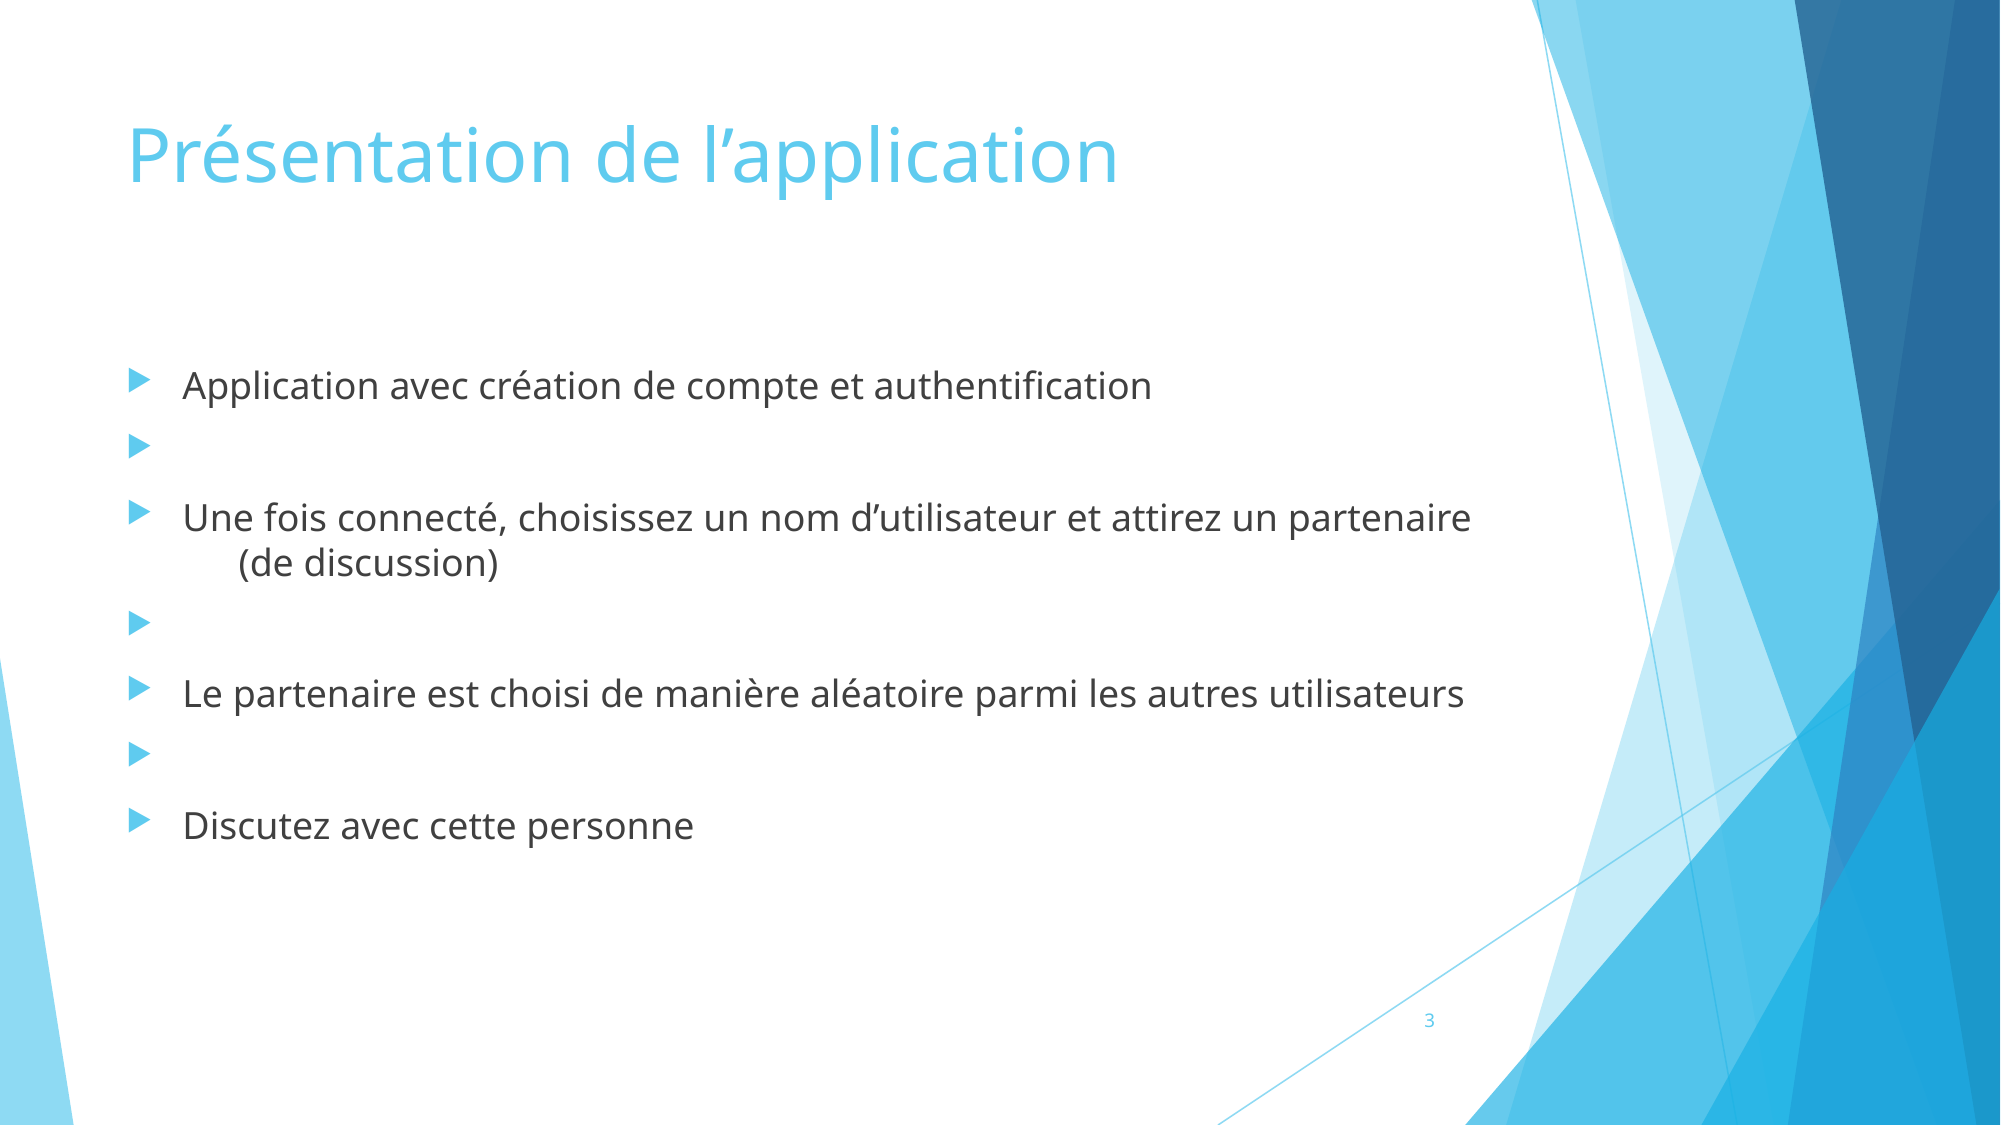

# Présentation de l’application
Application avec création de compte et authentification
Une fois connecté, choisissez un nom d’utilisateur et attirez un partenaire (de discussion)
Le partenaire est choisi de manière aléatoire parmi les autres utilisateurs
Discutez avec cette personne